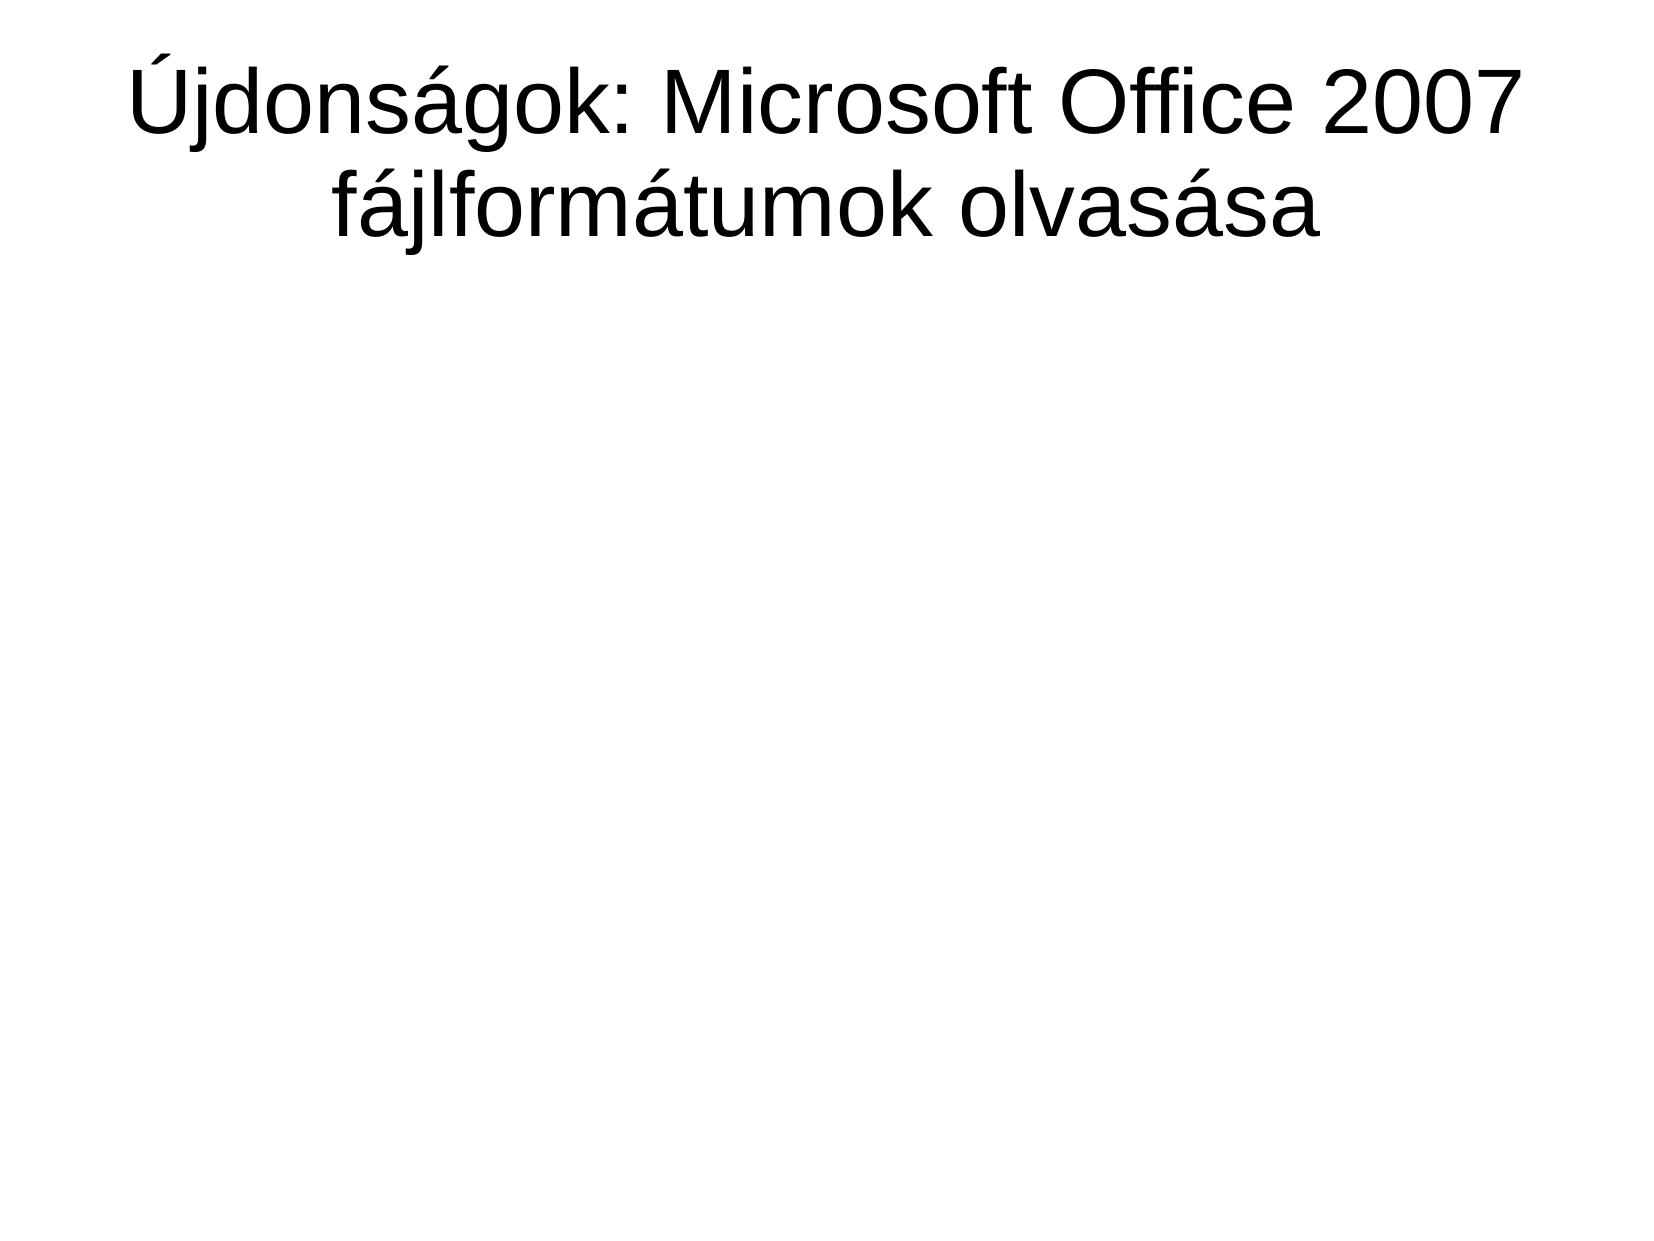

# Újdonságok: Microsoft Office 2007 fájlformátumok olvasása